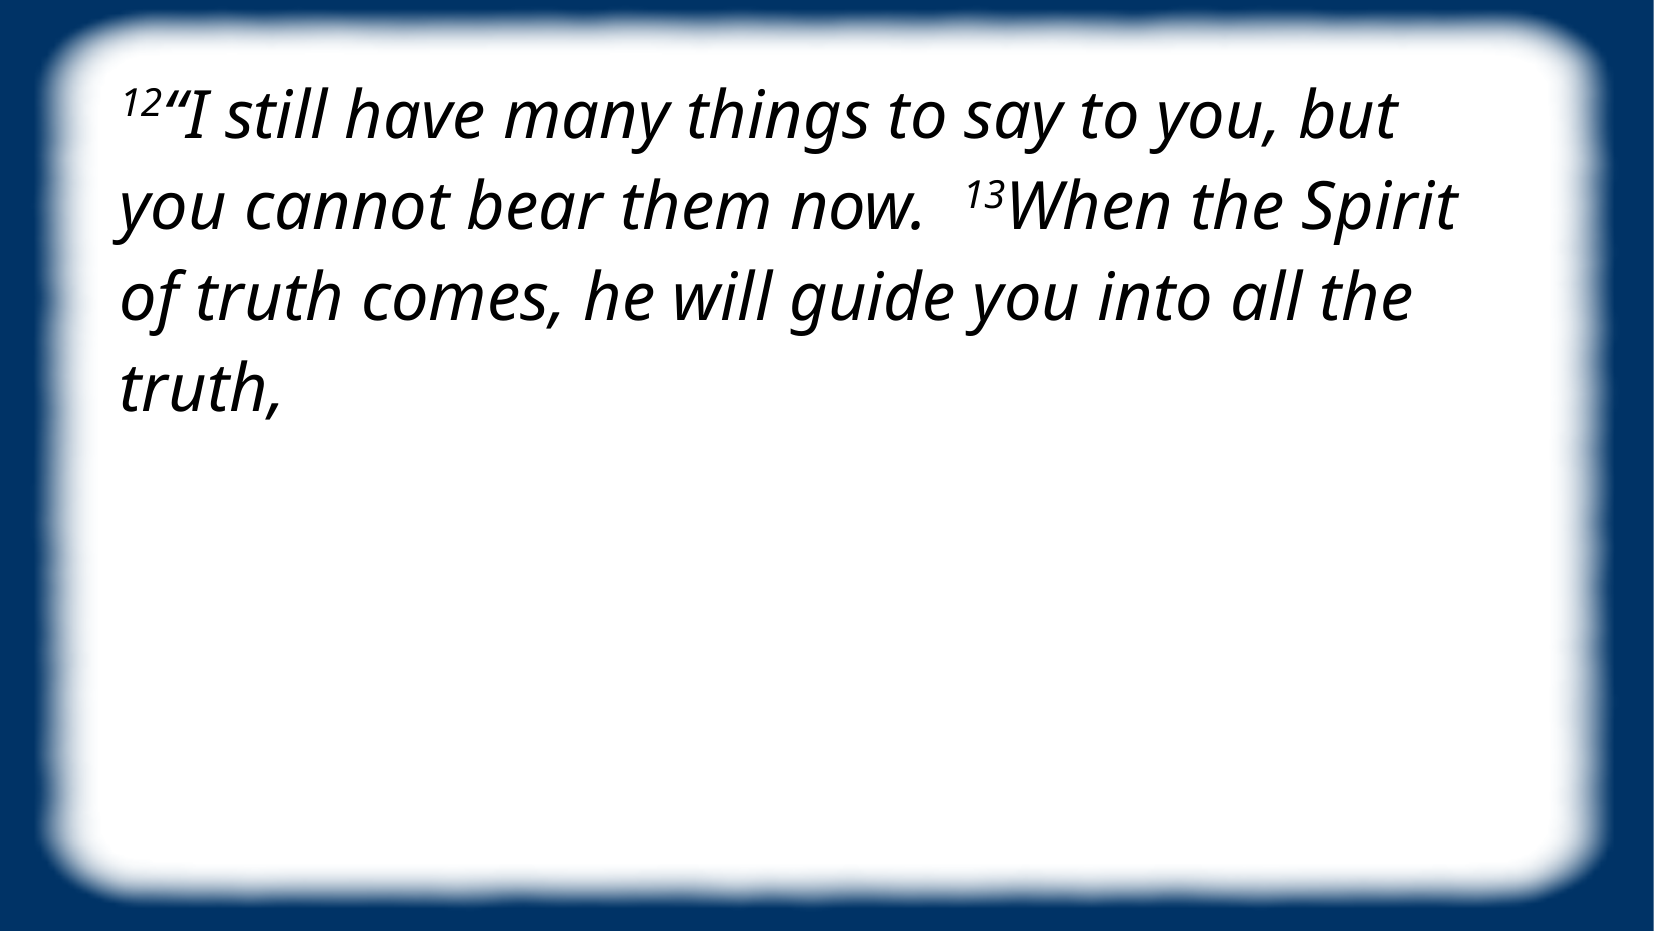

12“I still have many things to say to you, but you cannot bear them now. 13When the Spirit of truth comes, he will guide you into all the truth,